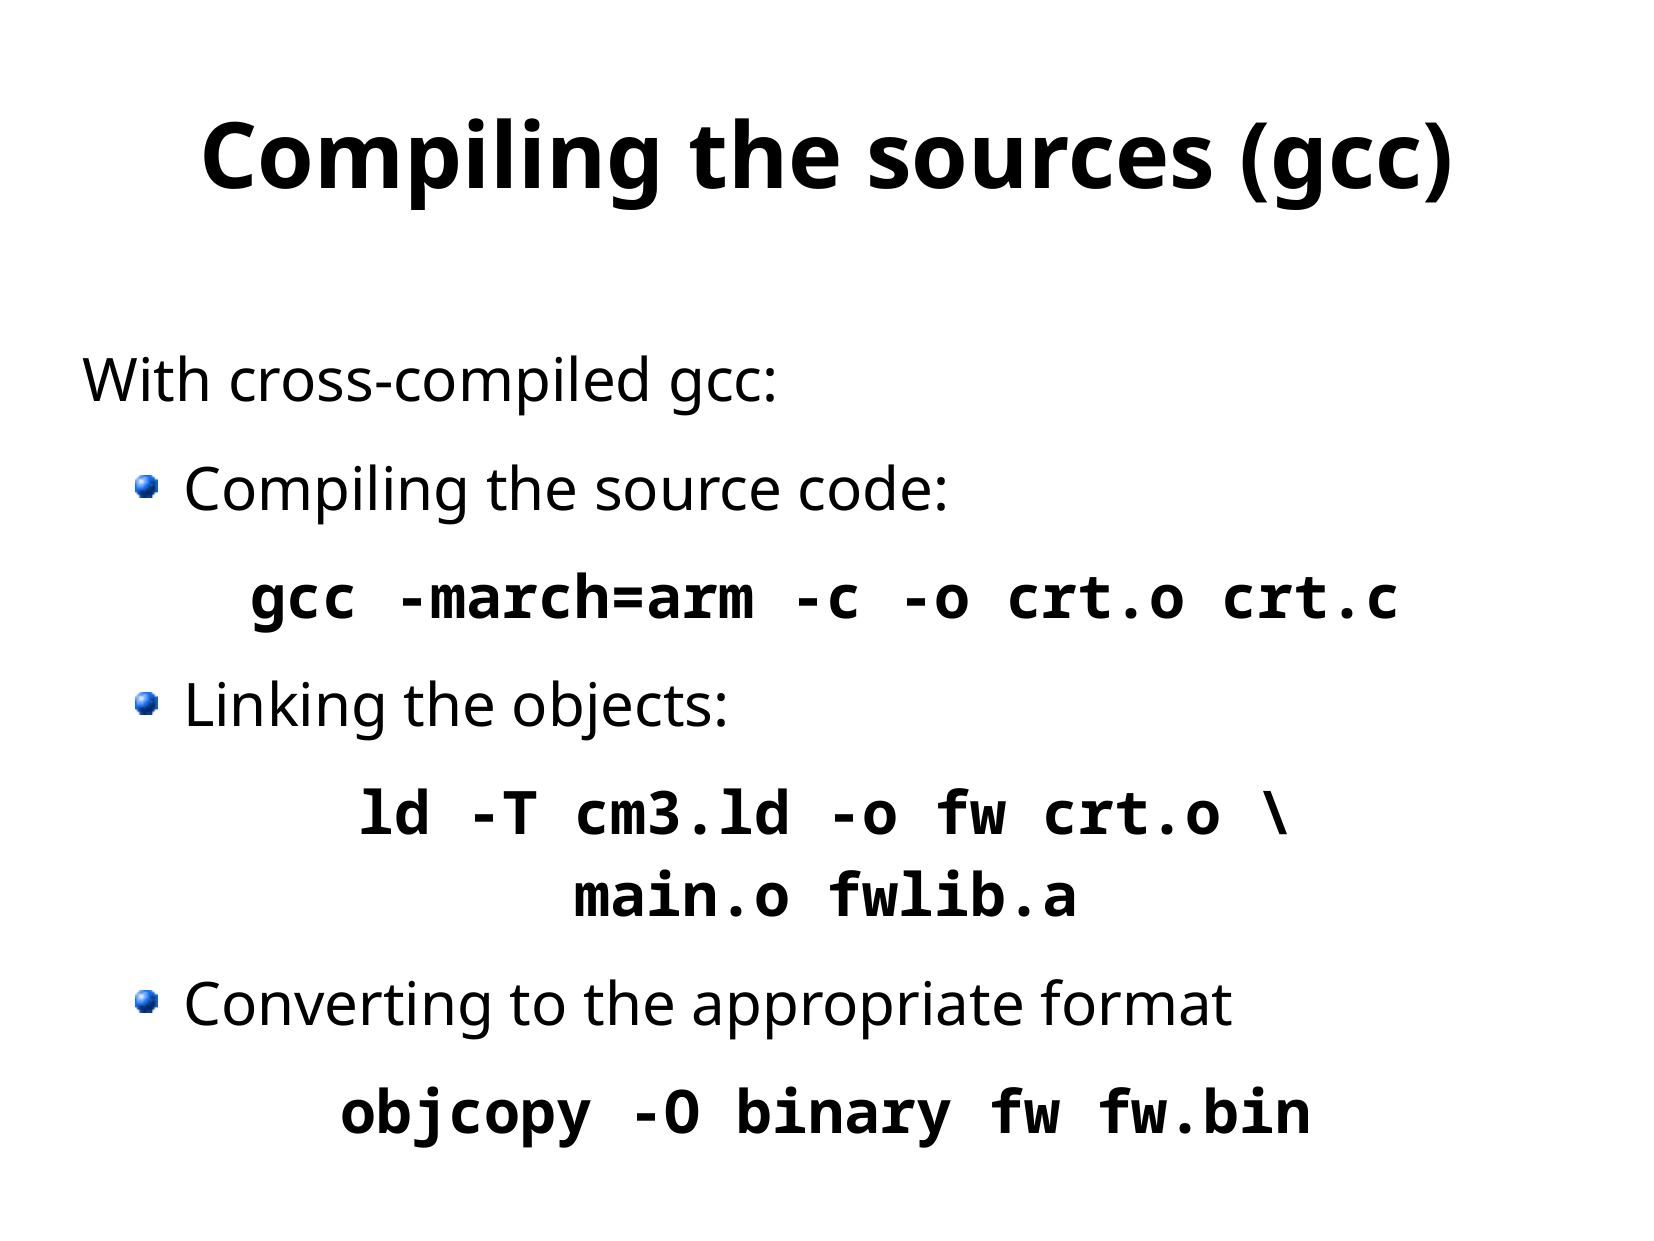

# Compiling the sources (gcc)
With cross-compiled gcc:
Compiling the source code:
gcc -march=arm -c -o crt.o crt.c
Linking the objects:
ld -T cm3.ld -o fw crt.o \
main.o fwlib.a
Converting to the appropriate format
objcopy -O binary fw fw.bin